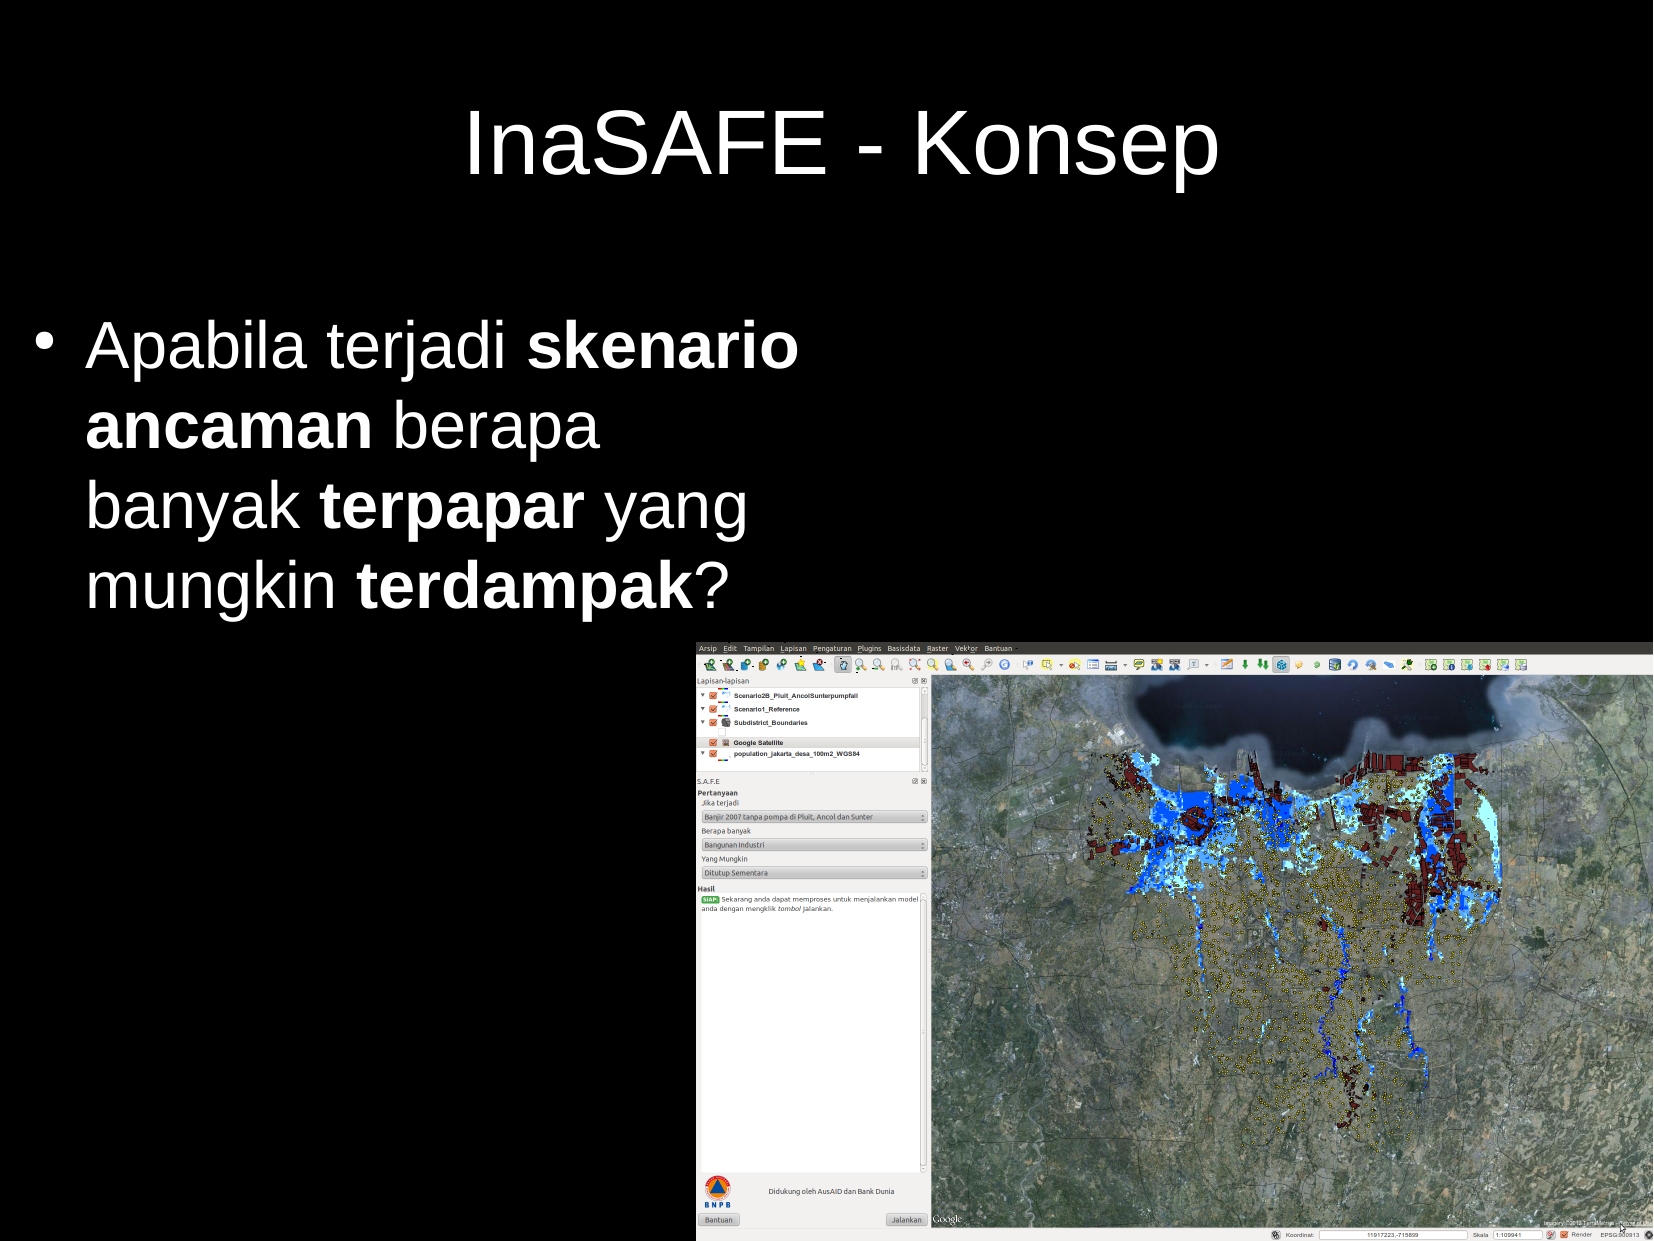

# InaSAFE - Konsep
Apabila terjadi skenario ancaman berapa banyak terpapar yang mungkin terdampak?